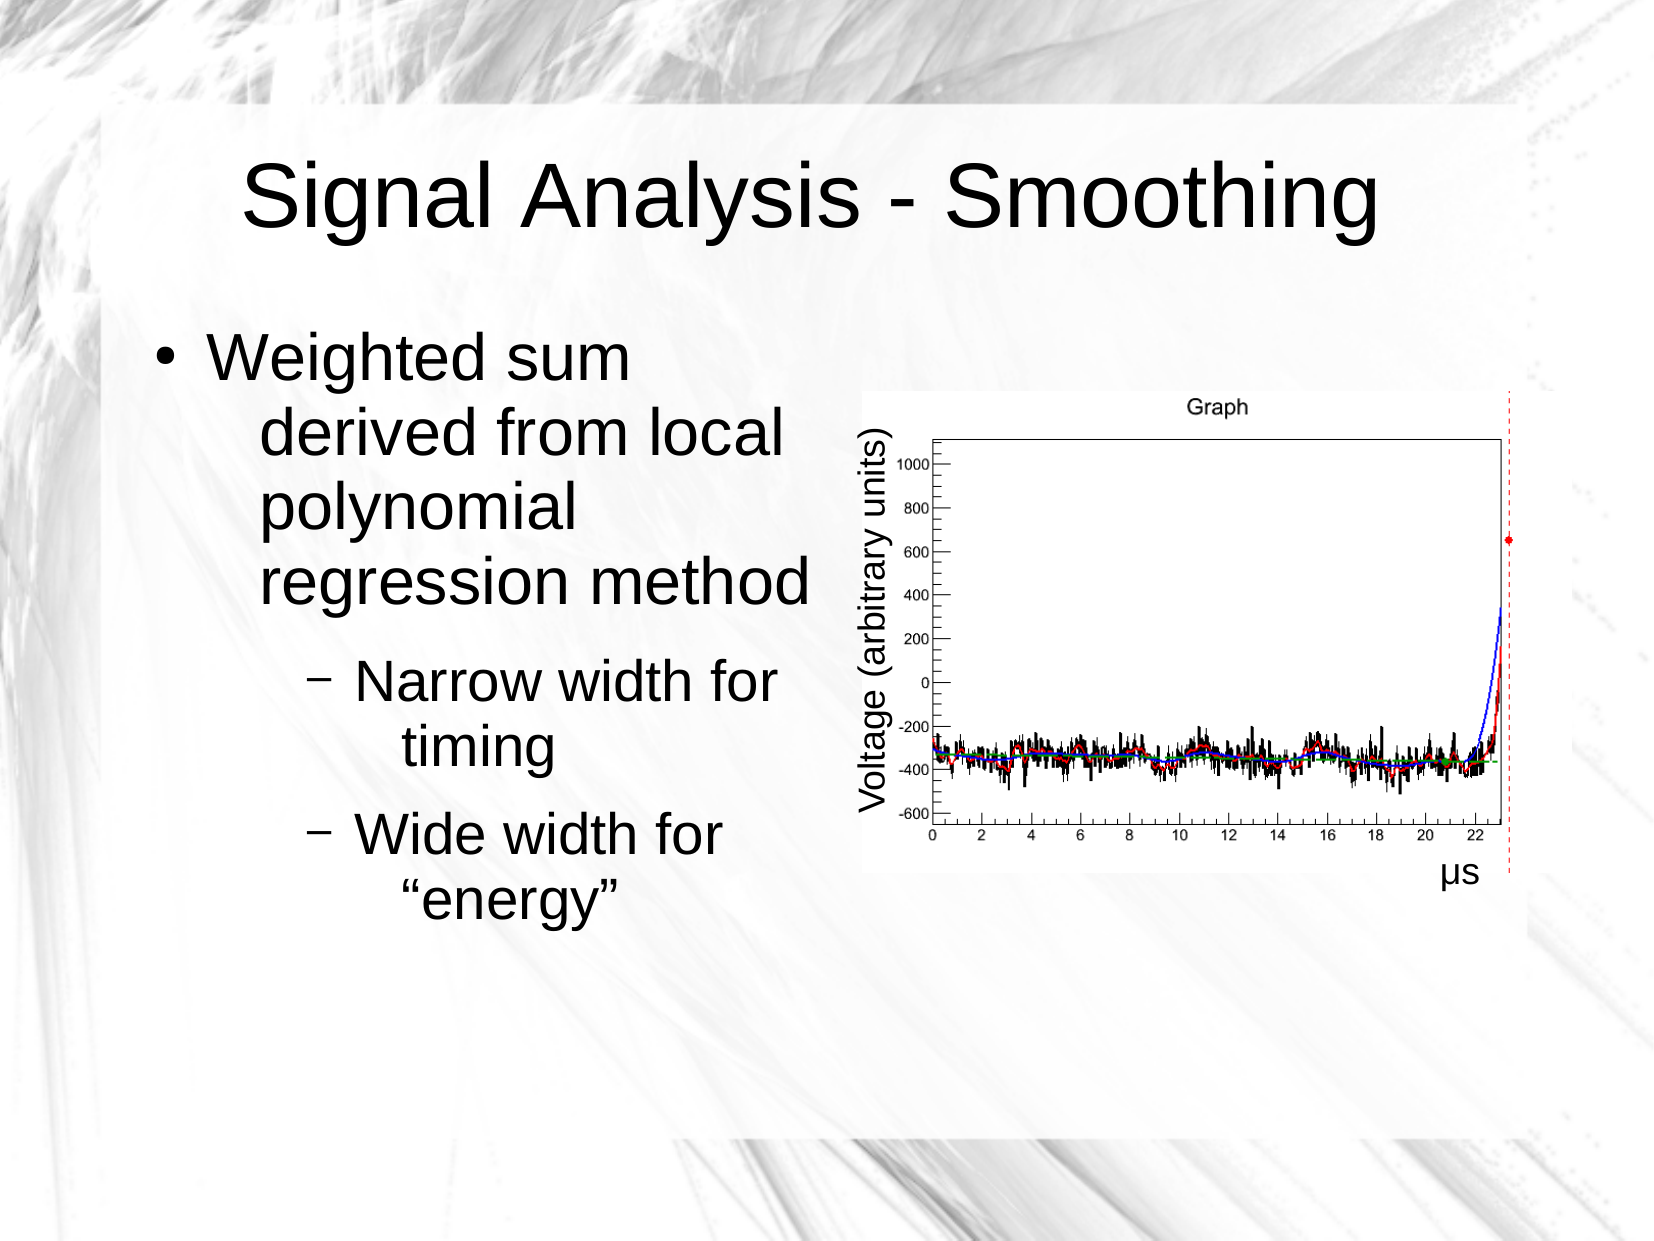

# Signal Analysis - Smoothing
Weighted sum derived from local polynomial regression method
Narrow width for timing
Wide width for “energy”
Voltage (arbitrary units)
μs